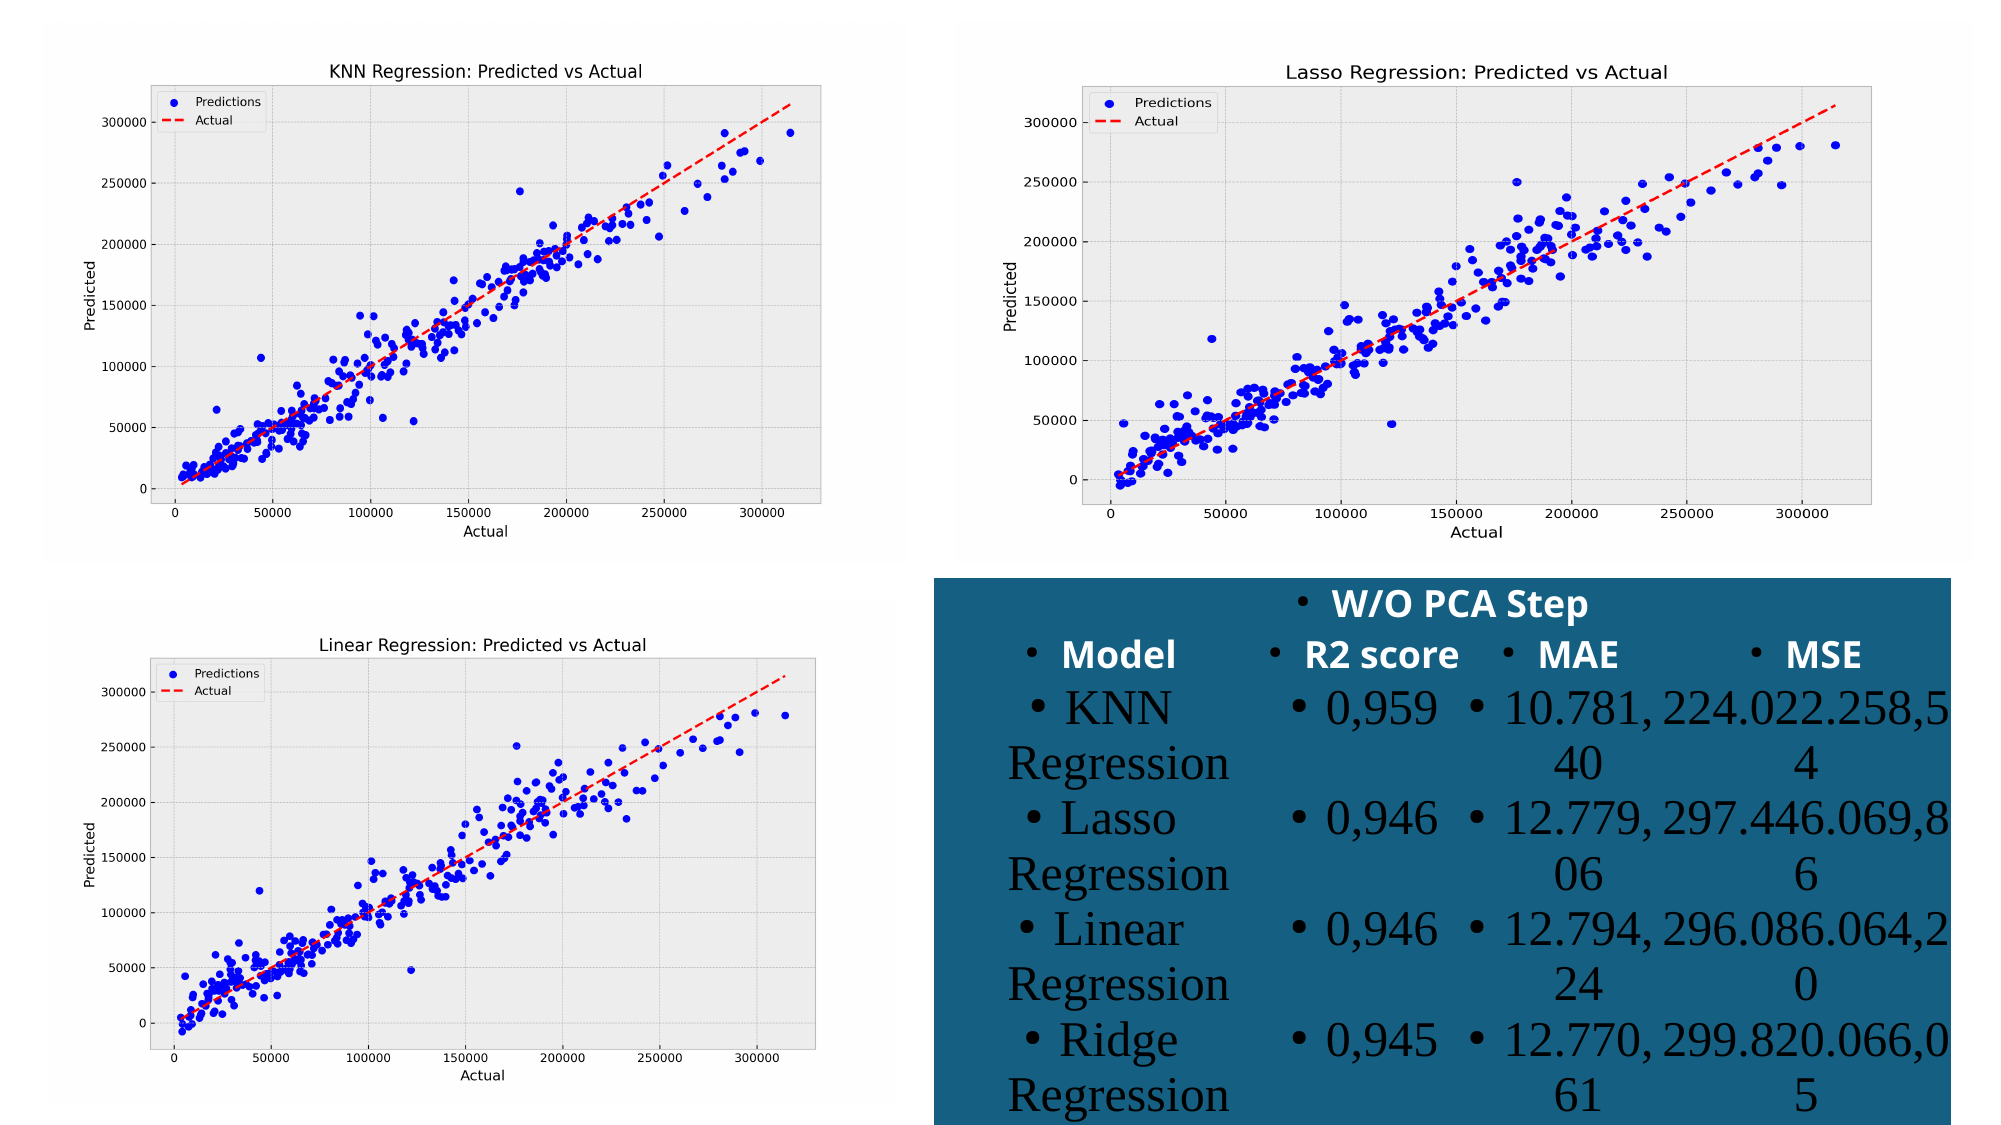

| W/O PCA Step | | | |
| --- | --- | --- | --- |
| Model | R2 score | MAE | MSE |
| KNN Regression | 0,959 | 10.781,40 | 224.022.258,54 |
| Lasso Regression | 0,946 | 12.779,06 | 297.446.069,86 |
| Linear Regression | 0,946 | 12.794,24 | 296.086.064,20 |
| Ridge Regression | 0,945 | 12.770,61 | 299.820.066,05 |
| DT Regression | 0,938 | 13.261,78 | 336.755.168,48 |
| SVM Regression | 0,924 | 14.557,65 | 411.506.974,45 |